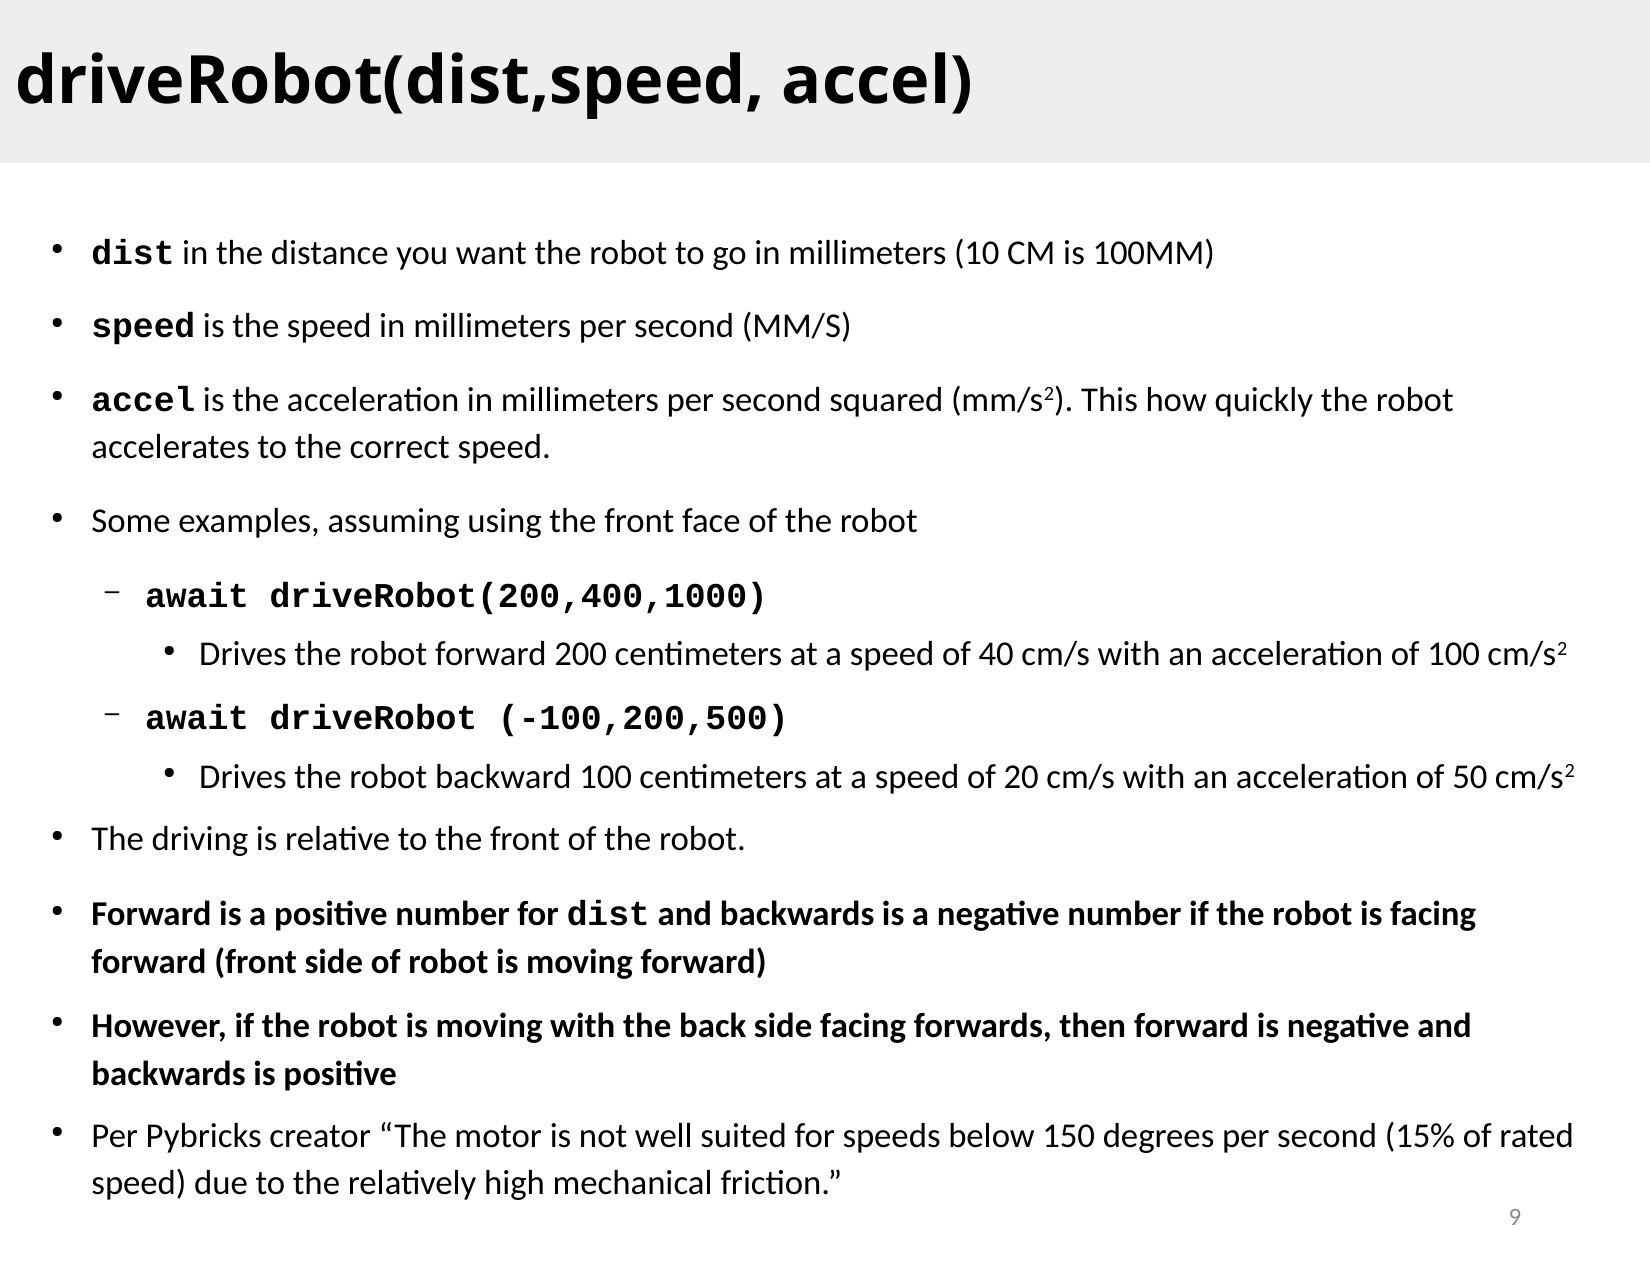

driveRobot(dist,speed, accel)
# dist in the distance you want the robot to go in millimeters (10 CM is 100MM)
speed is the speed in millimeters per second (MM/S)
accel is the acceleration in millimeters per second squared (mm/s2). This how quickly the robot accelerates to the correct speed.
Some examples, assuming using the front face of the robot
await driveRobot(200,400,1000)
Drives the robot forward 200 centimeters at a speed of 40 cm/s with an acceleration of 100 cm/s2
await driveRobot (-100,200,500)
Drives the robot backward 100 centimeters at a speed of 20 cm/s with an acceleration of 50 cm/s2
The driving is relative to the front of the robot.
Forward is a positive number for dist and backwards is a negative number if the robot is facing forward (front side of robot is moving forward)
However, if the robot is moving with the back side facing forwards, then forward is negative and backwards is positive
Per Pybricks creator “The motor is not well suited for speeds below 150 degrees per second (15% of rated speed) due to the relatively high mechanical friction.”
9